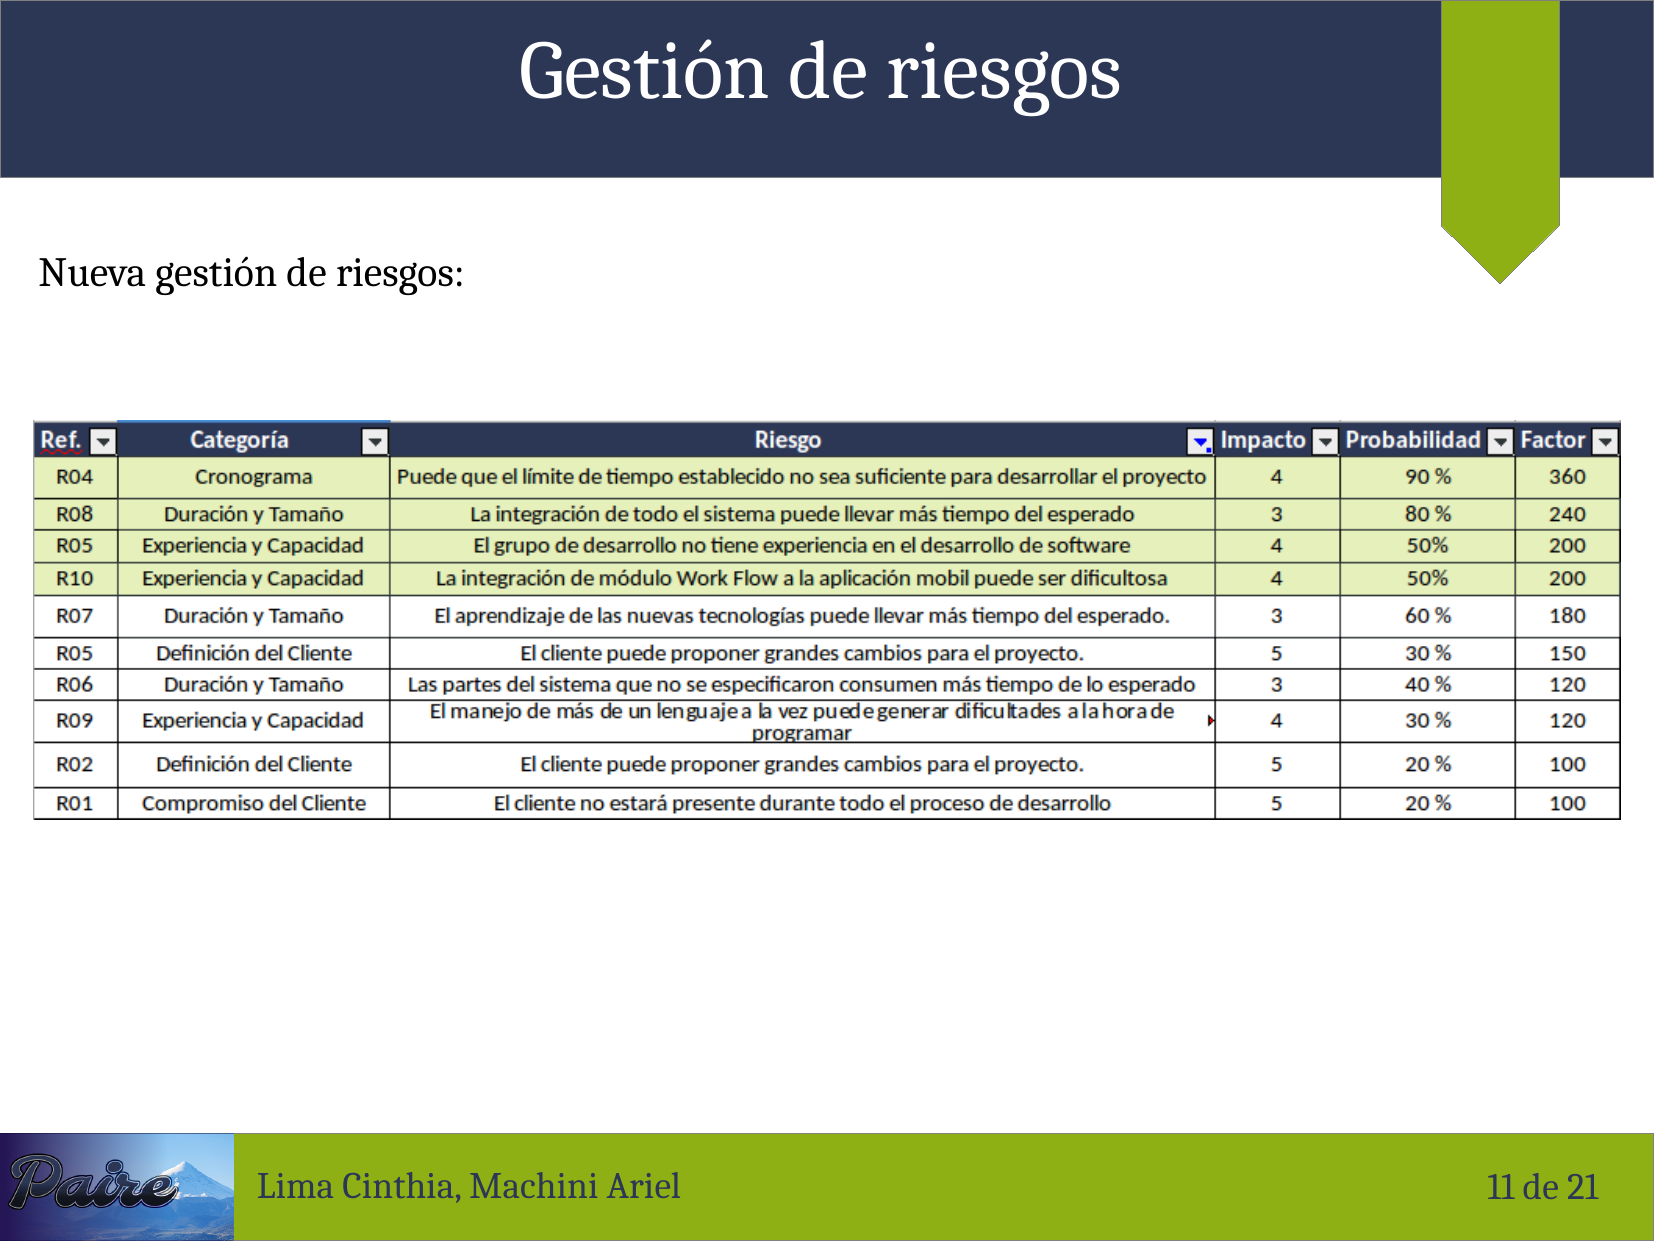

Gestión de riesgos
Nueva gestión de riesgos:
Lima Cinthia, Machini Ariel
 de 21